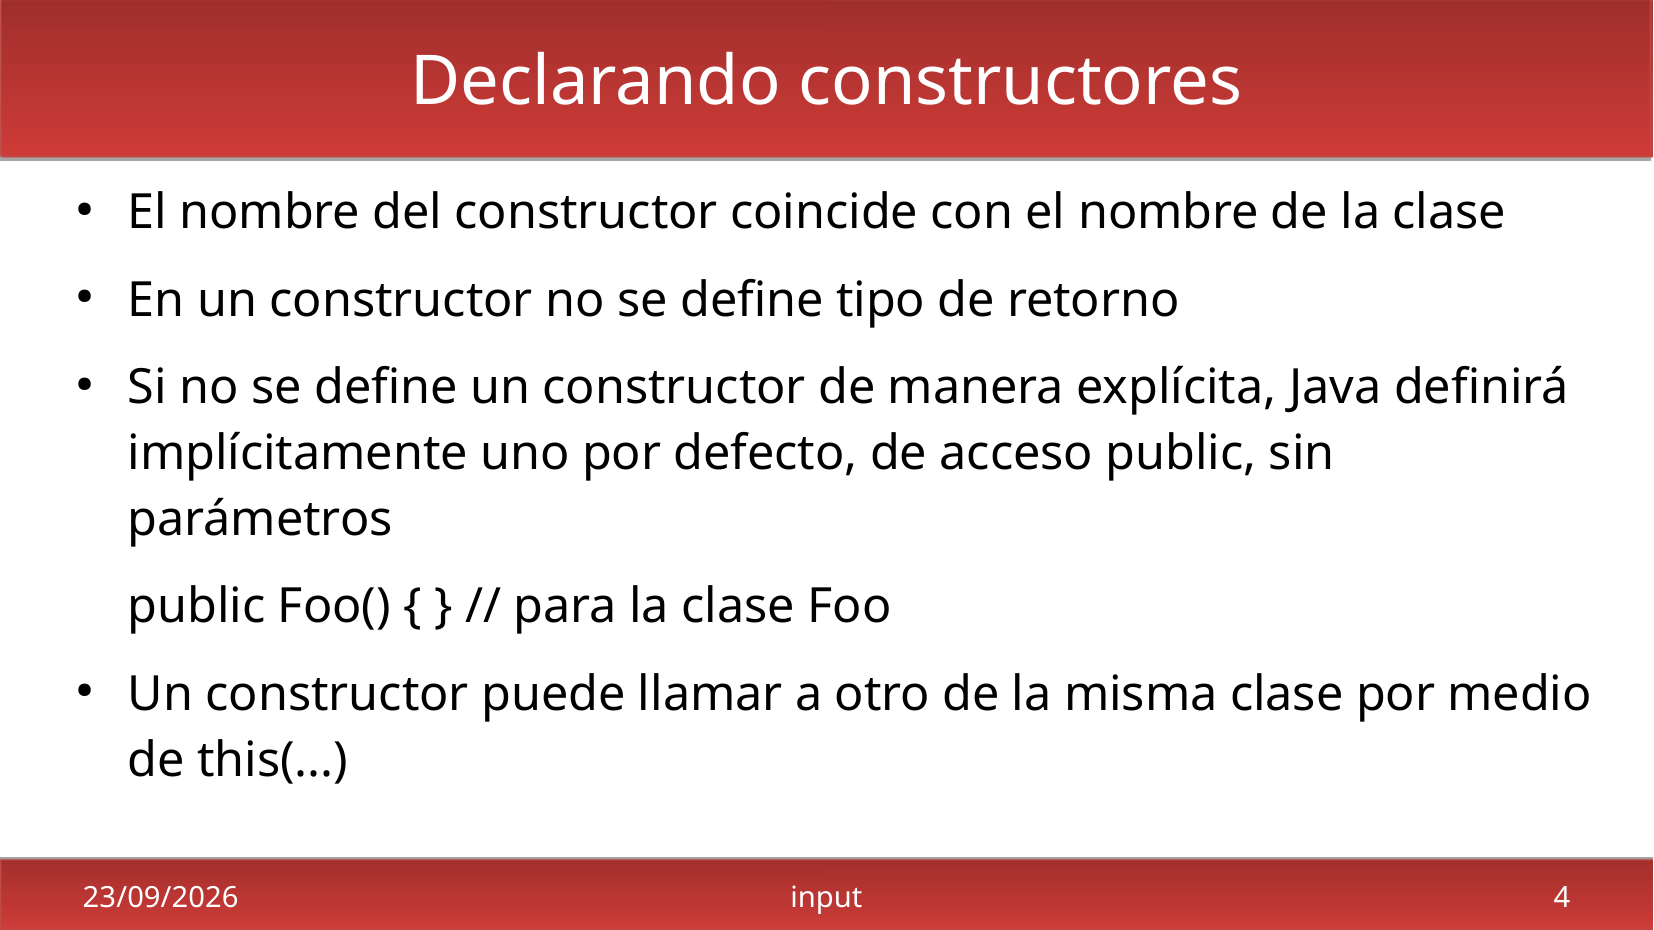

# Declarando constructores
El nombre del constructor coincide con el nombre de la clase
En un constructor no se define tipo de retorno
Si no se define un constructor de manera explícita, Java definirá implícitamente uno por defecto, de acceso public, sin parámetros
public Foo() { } // para la clase Foo
Un constructor puede llamar a otro de la misma clase por medio de this(...)
Presentation
4